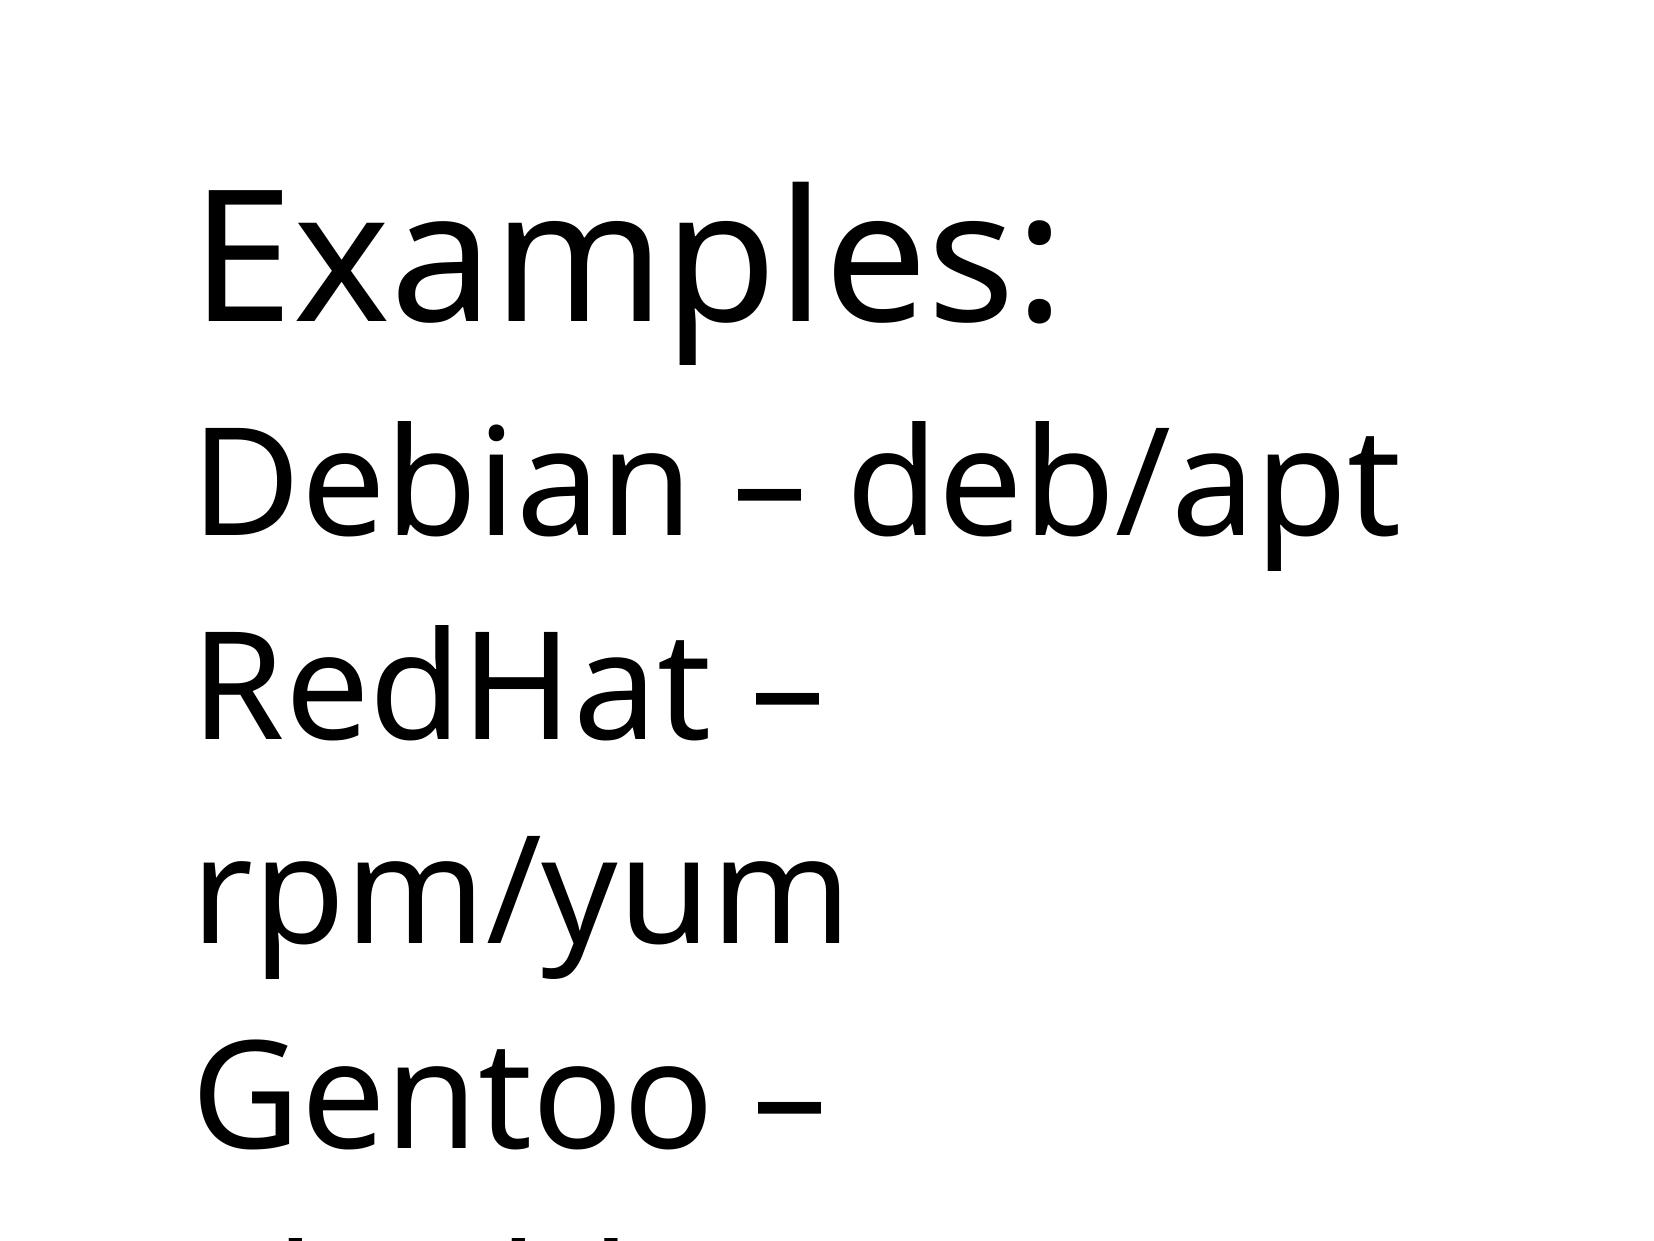

Examples:
Debian – deb/apt
RedHat – rpm/yum
Gentoo – ebuild/emerge